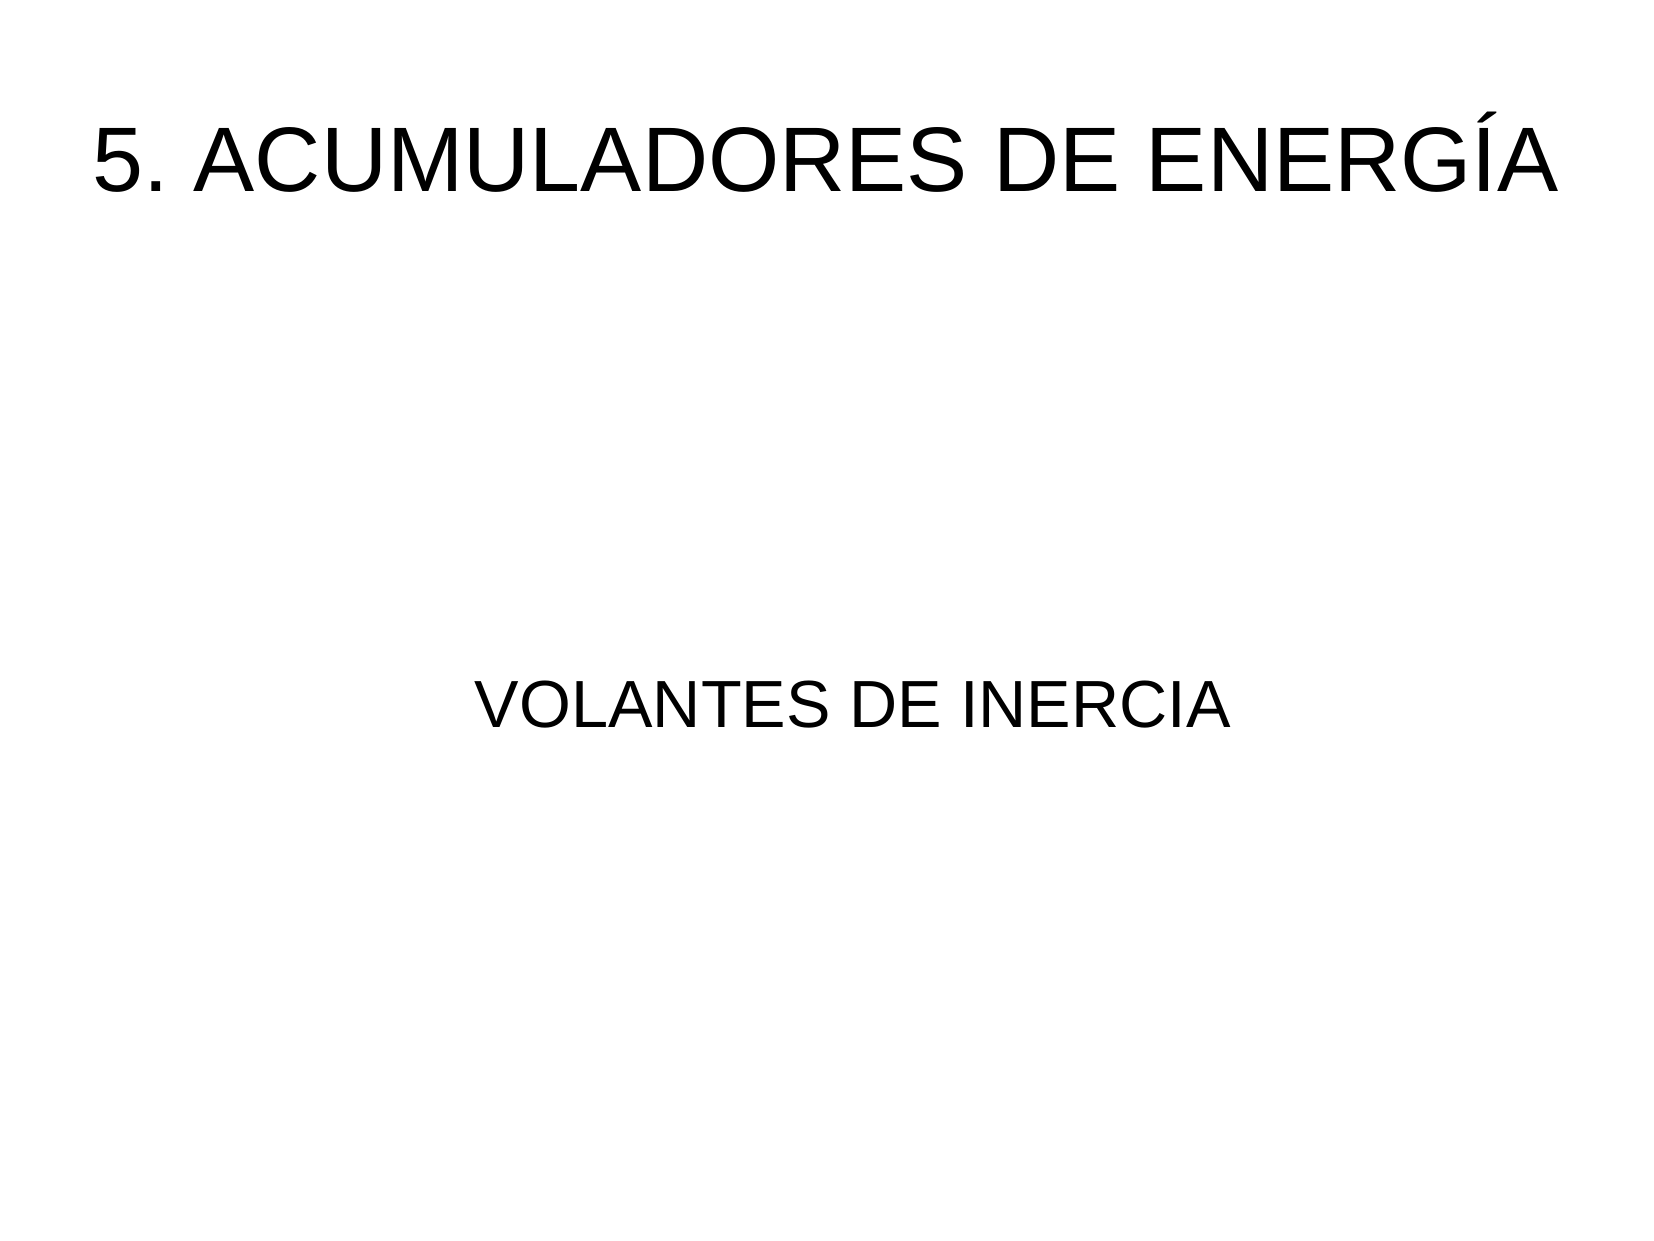

# 5. ACUMULADORES DE ENERGÍA
VOLANTES DE INERCIA